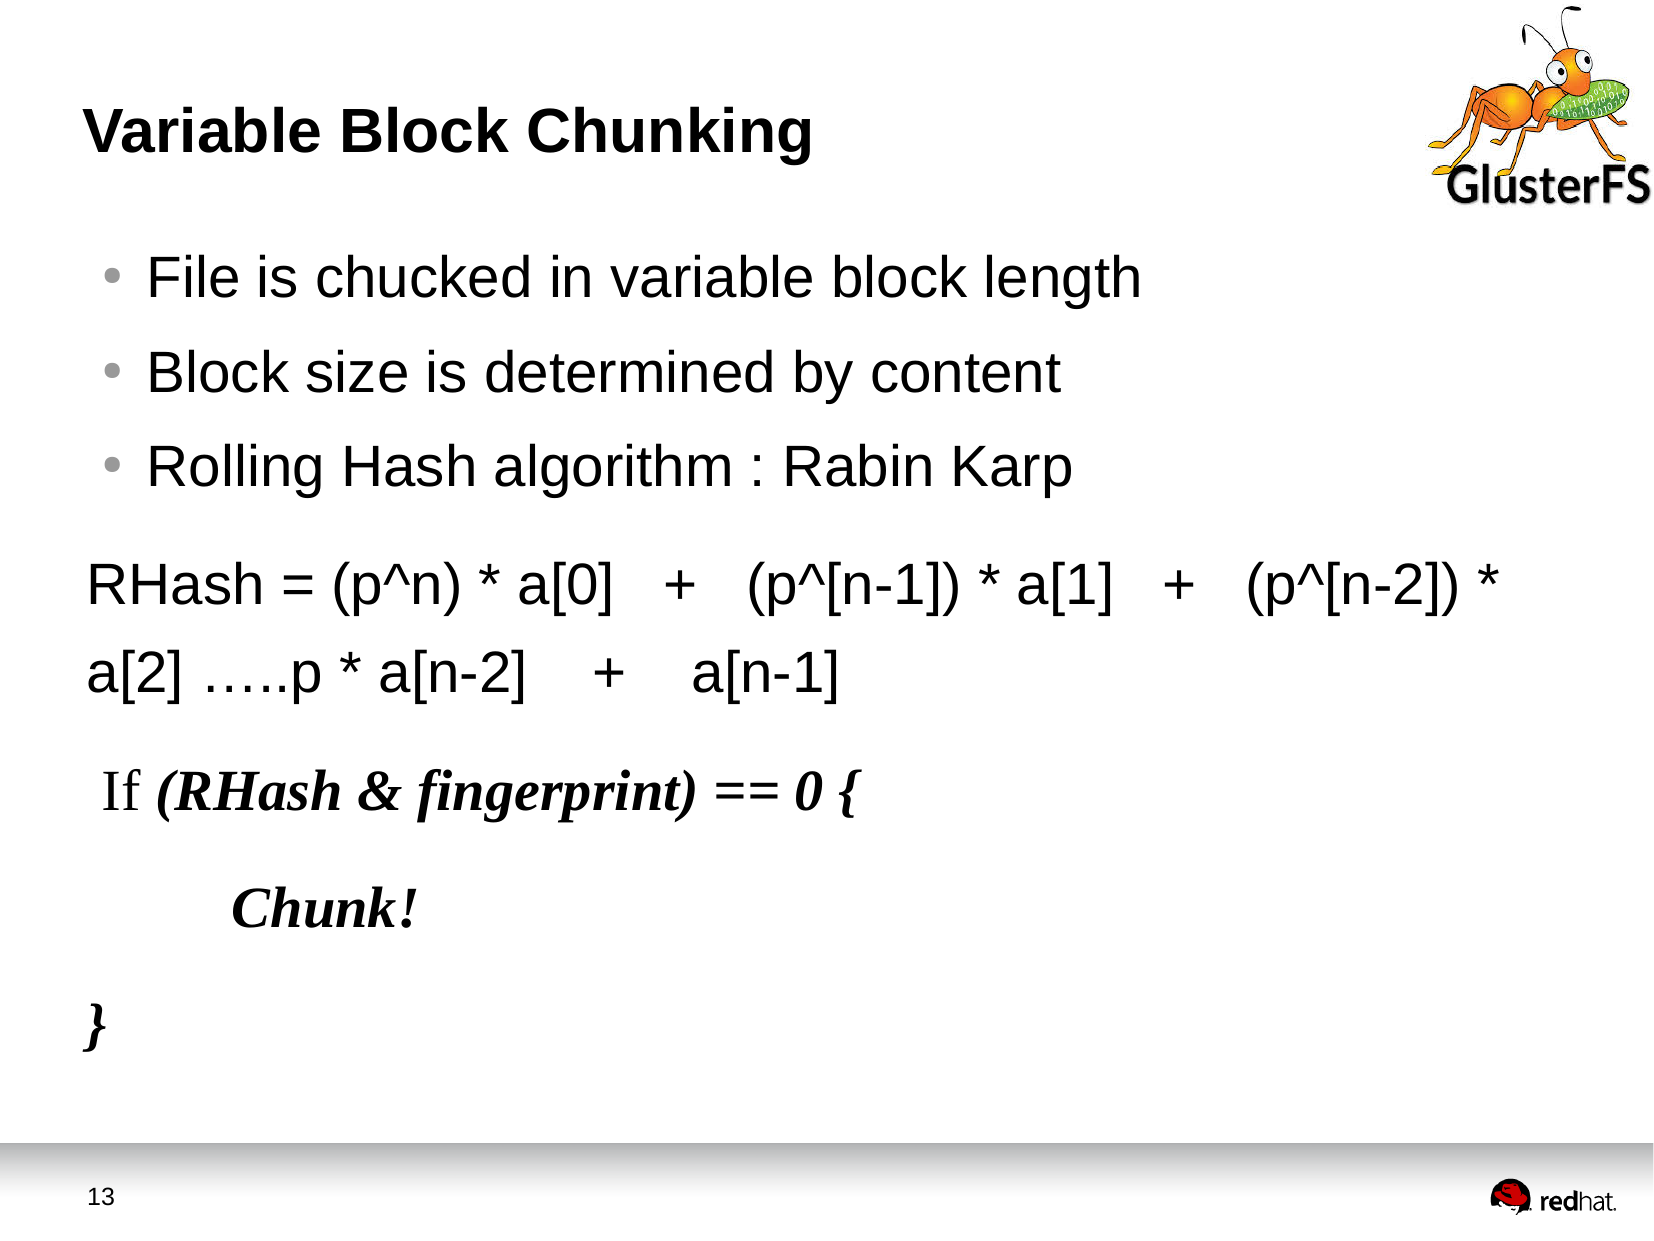

# Variable Block Chunking
File is chucked in variable block length
Block size is determined by content
Rolling Hash algorithm : Rabin Karp
RHash = (p^n) * a[0]   +   (p^[n-1]) * a[1]   +   (p^[n-2]) * a[2] …..p * a[n-2]    +    a[n-1]
 If (RHash & fingerprint) == 0 {
 Chunk!
}